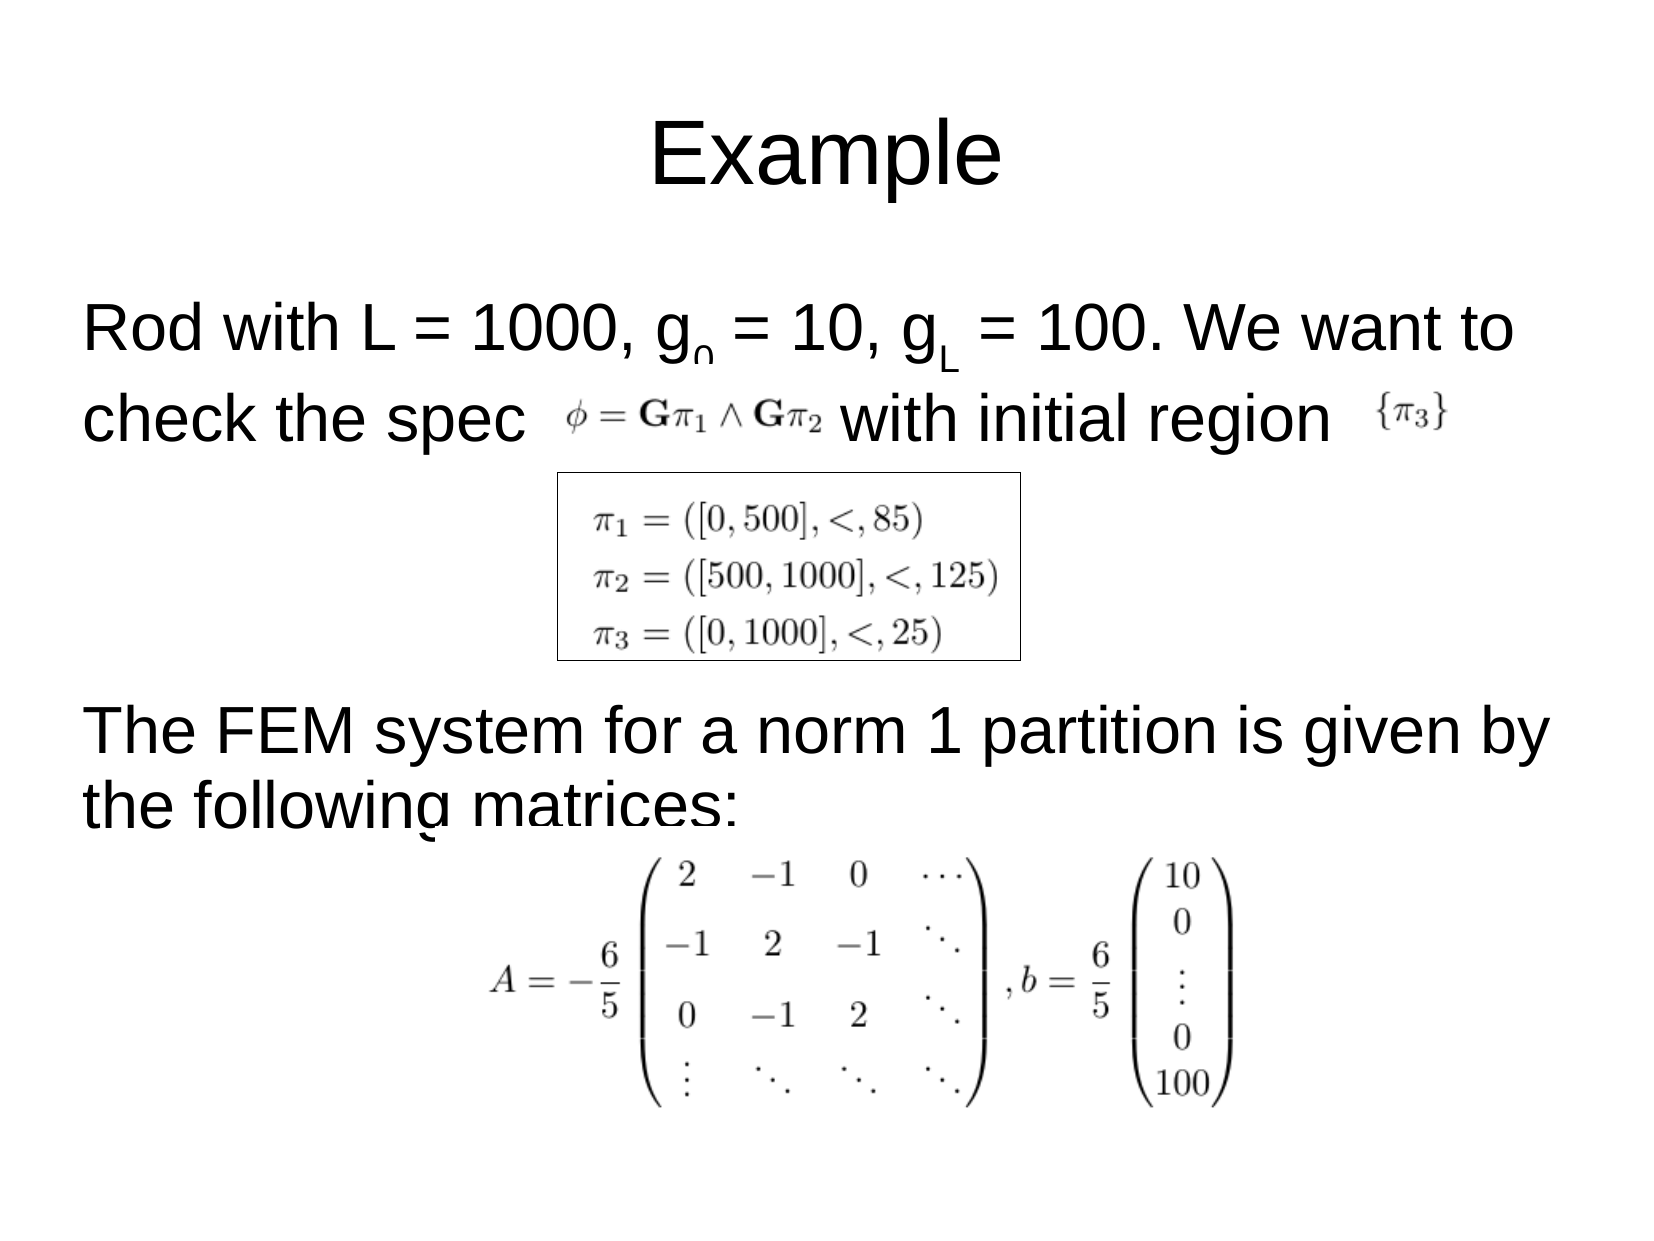

# Example
Rod with L = 1000, g0 = 10, gL = 100. We want to check the spec with initial region
The FEM system for a norm 1 partition is given by the following matrices: